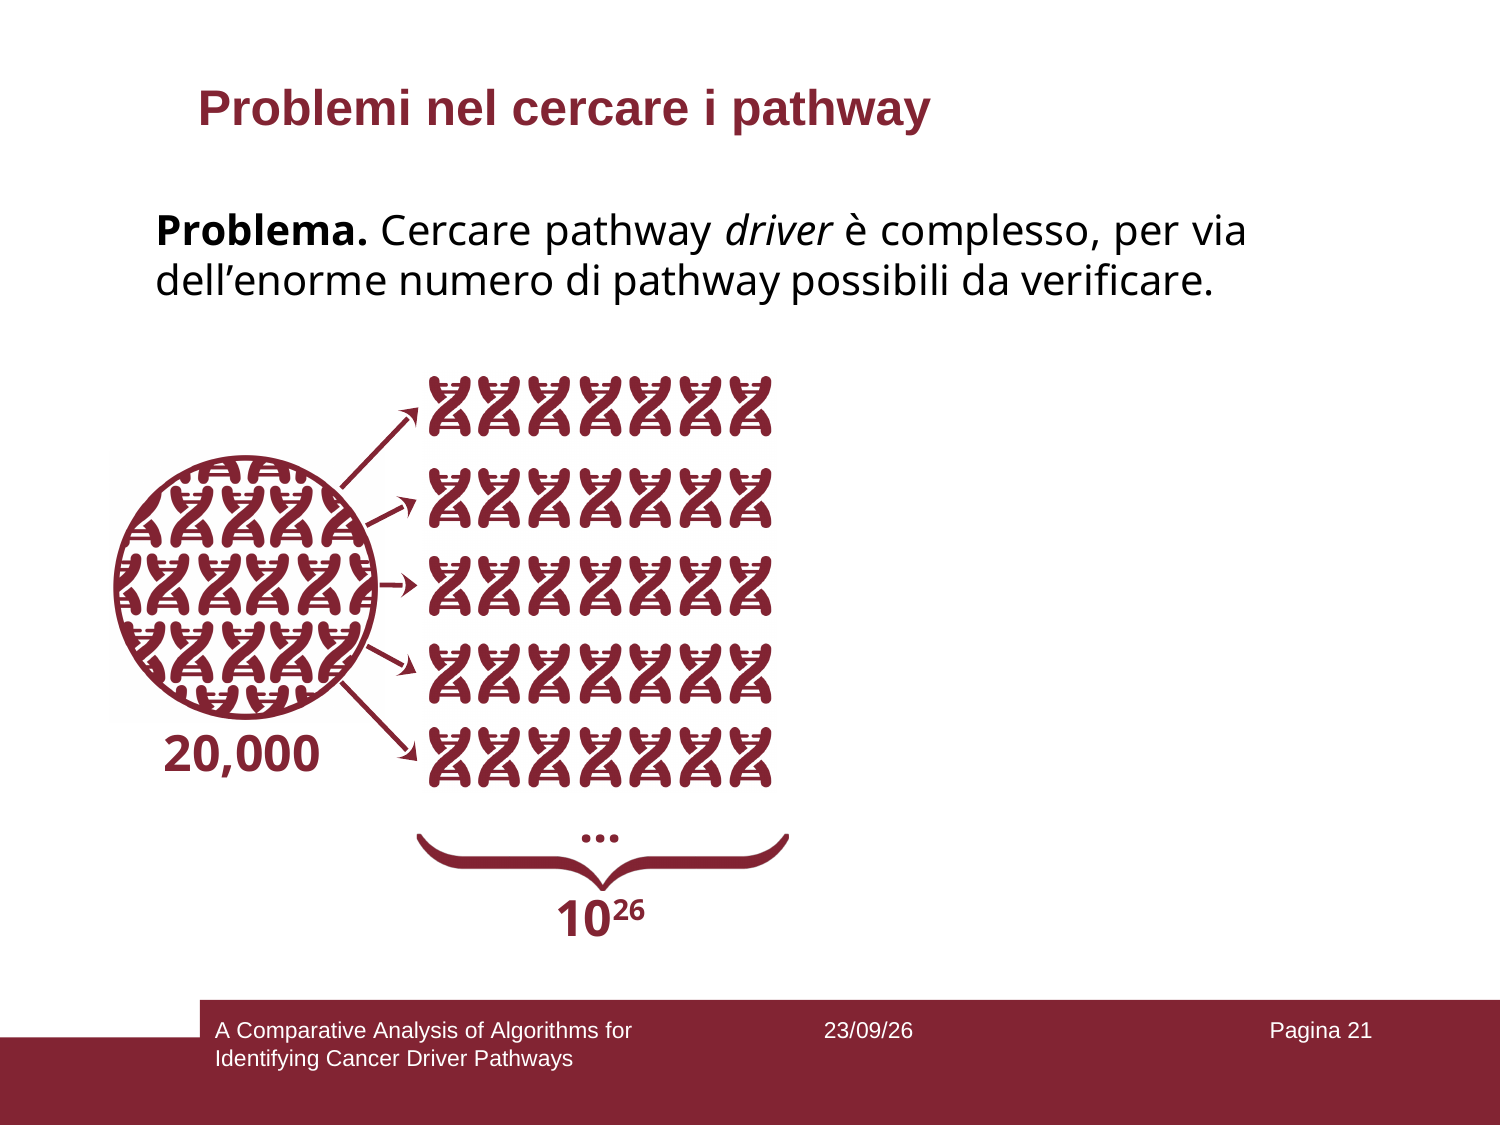

# Problemi nel cercare i pathway
Problema. Cercare pathway driver è complesso, per via dell’enorme numero di pathway possibili da verificare.
20,000
...
1026
A Comparative Analysis of Algorithms for Identifying Cancer Driver Pathways
Pagina